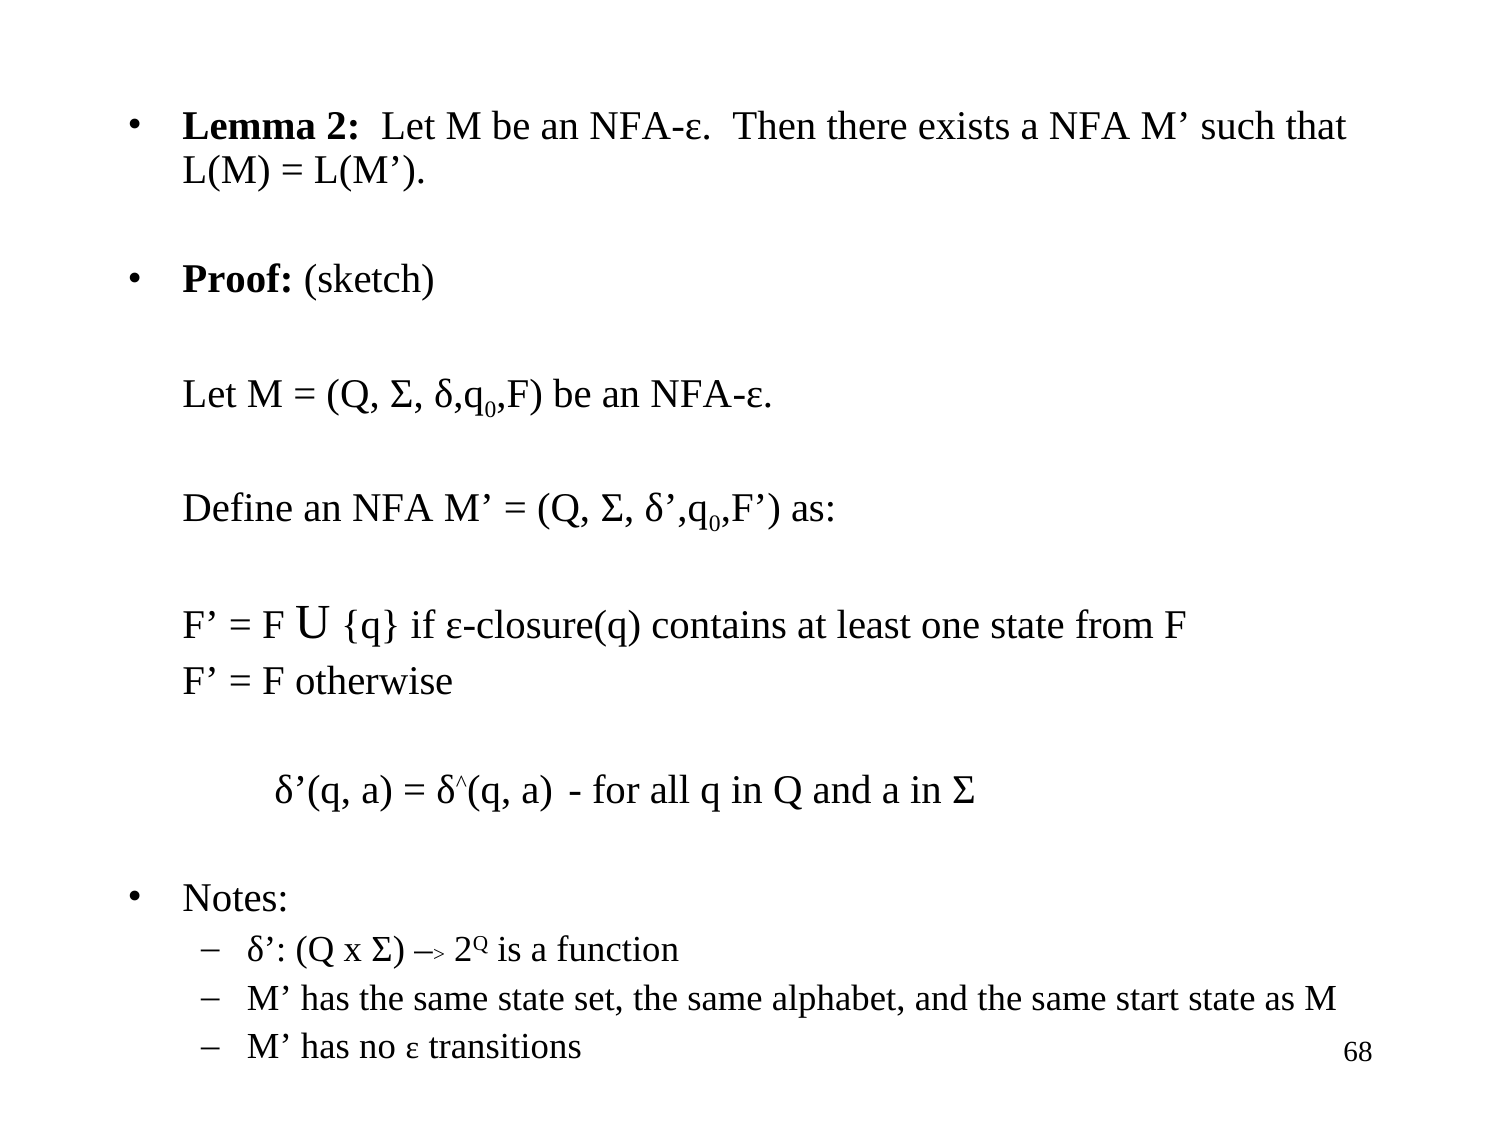

# Lemma 2: Let M be an NFA-ε. Then there exists a NFA M’ such that L(M) = L(M’).
Proof: (sketch)
	Let M = (Q, Σ, δ,q0,F) be an NFA-ε.
	Define an NFA M’ = (Q, Σ, δ’,q0,F’) as:
		F’ = F U {q} if ε-closure(q) contains at least one state from F
		F’ = F otherwise
	 	δ’(q, a) = δ^(q, a)		- for all q in Q and a in Σ
Notes:
δ’: (Q x Σ) –> 2Q is a function
M’ has the same state set, the same alphabet, and the same start state as M
M’ has no ε transitions